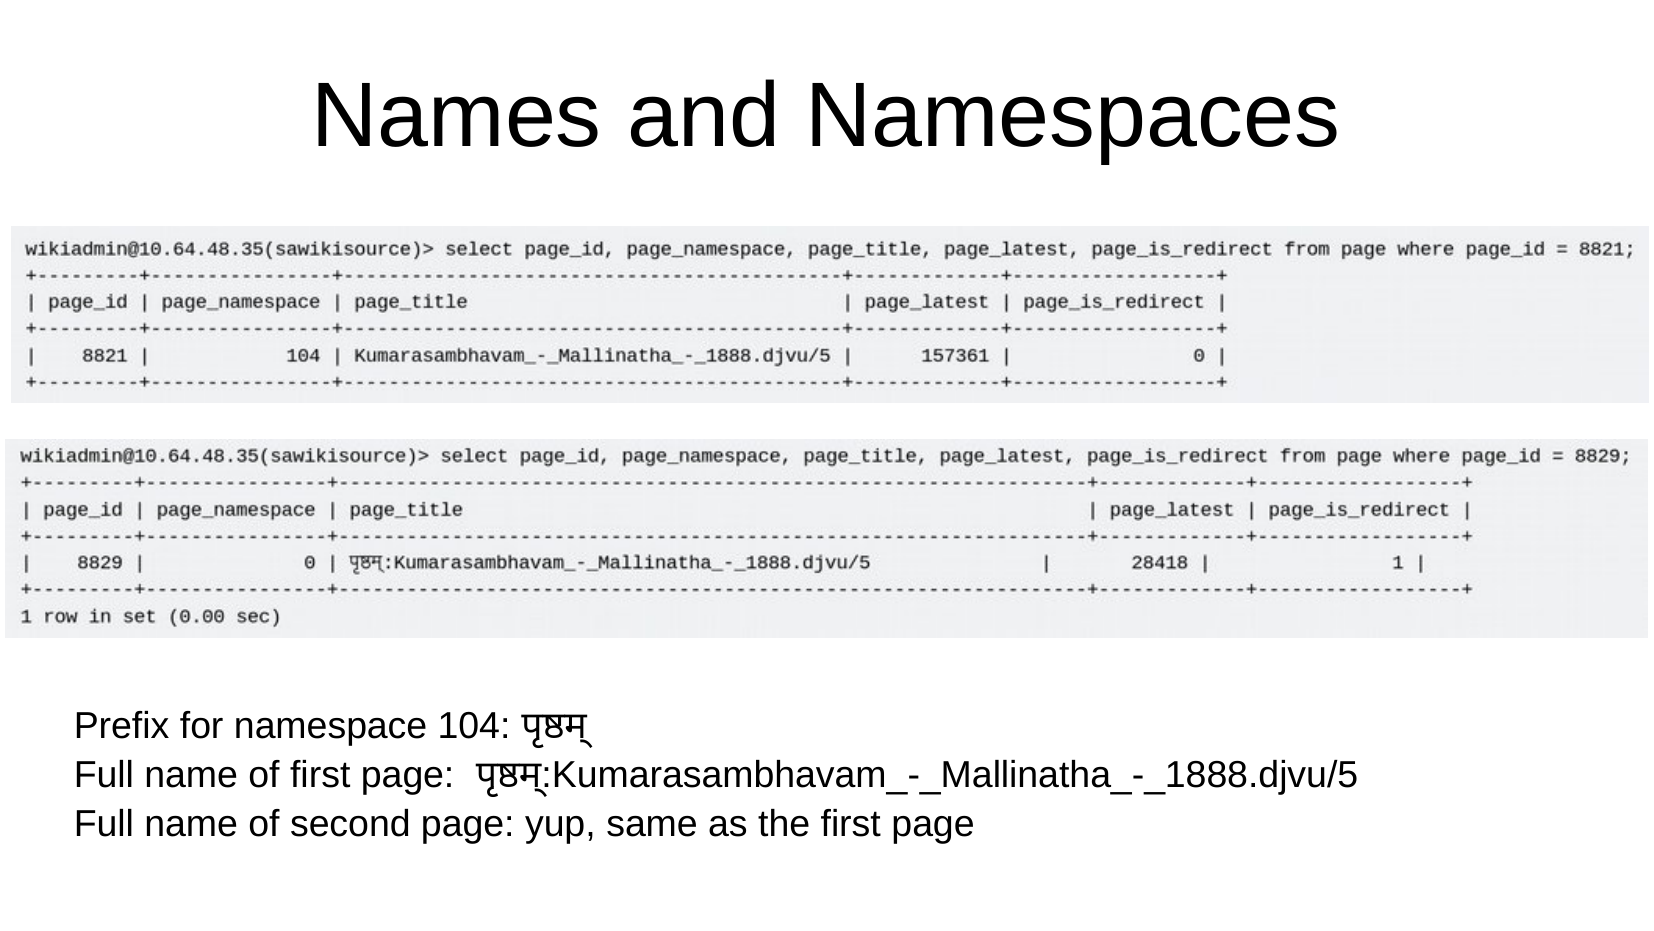

# Names and Namespaces
Prefix for namespace 104: पृष्ठम्
Full name of first page: पृष्ठम्:Kumarasambhavam_-_Mallinatha_-_1888.djvu/5
Full name of second page: yup, same as the first page